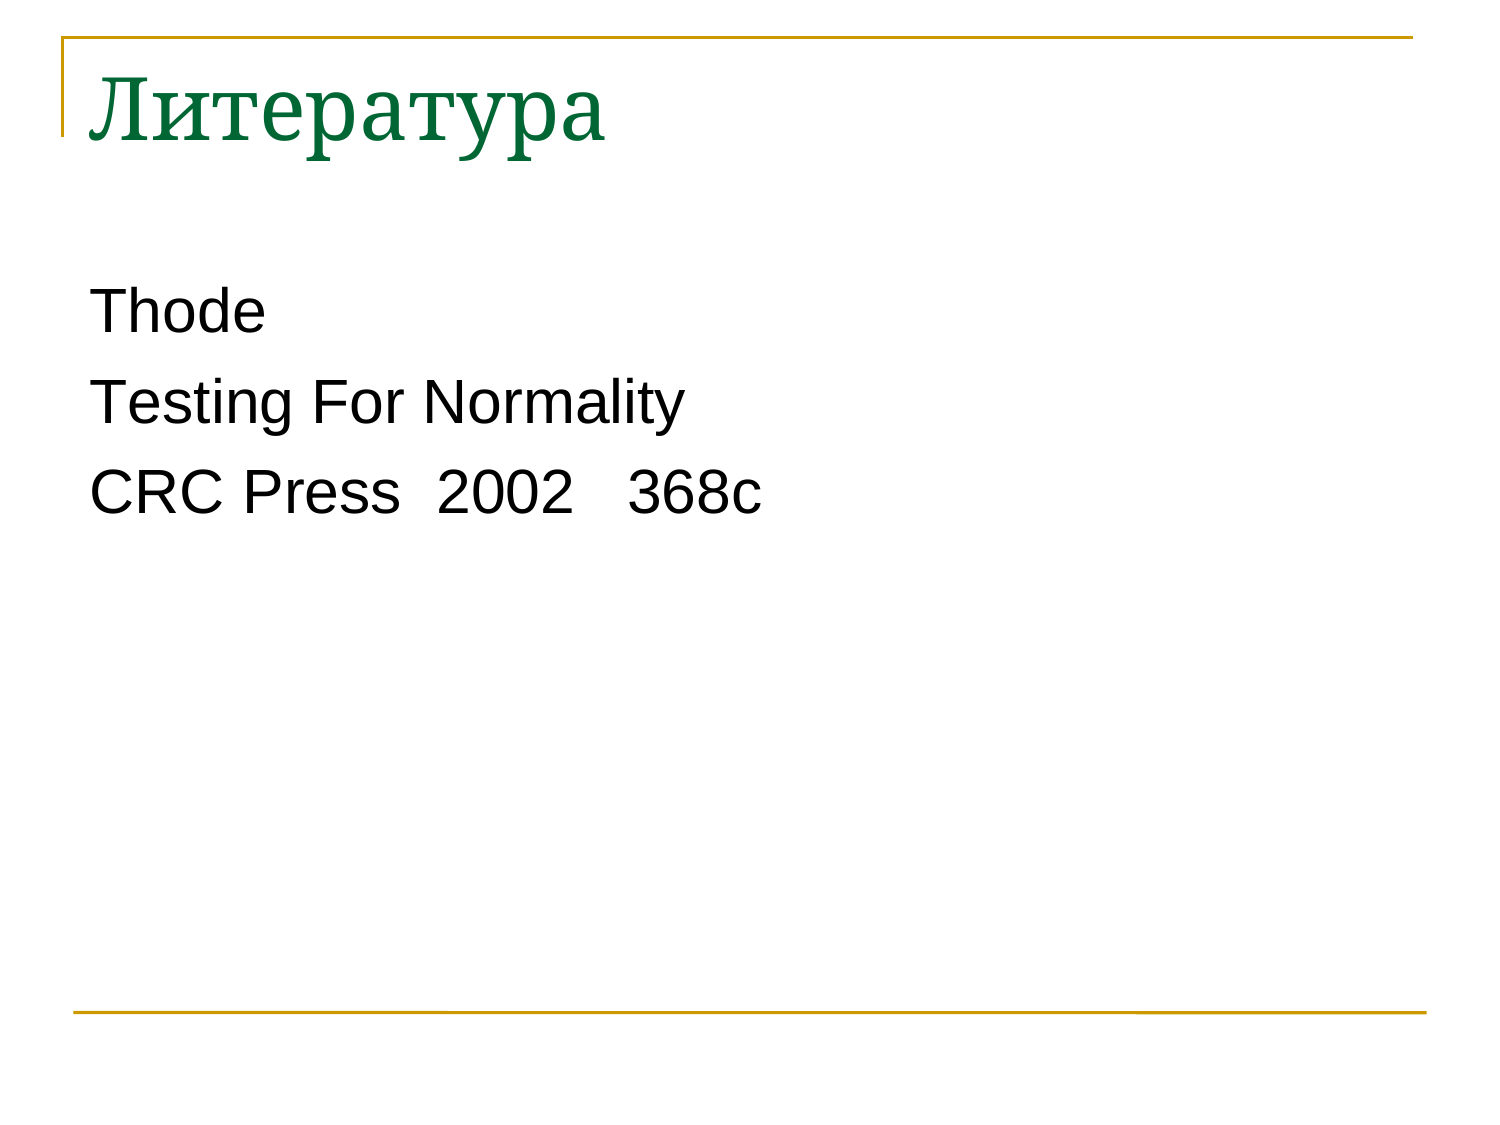

# Литература
Thode
Testing For Normality
CRC Press 2002 368c